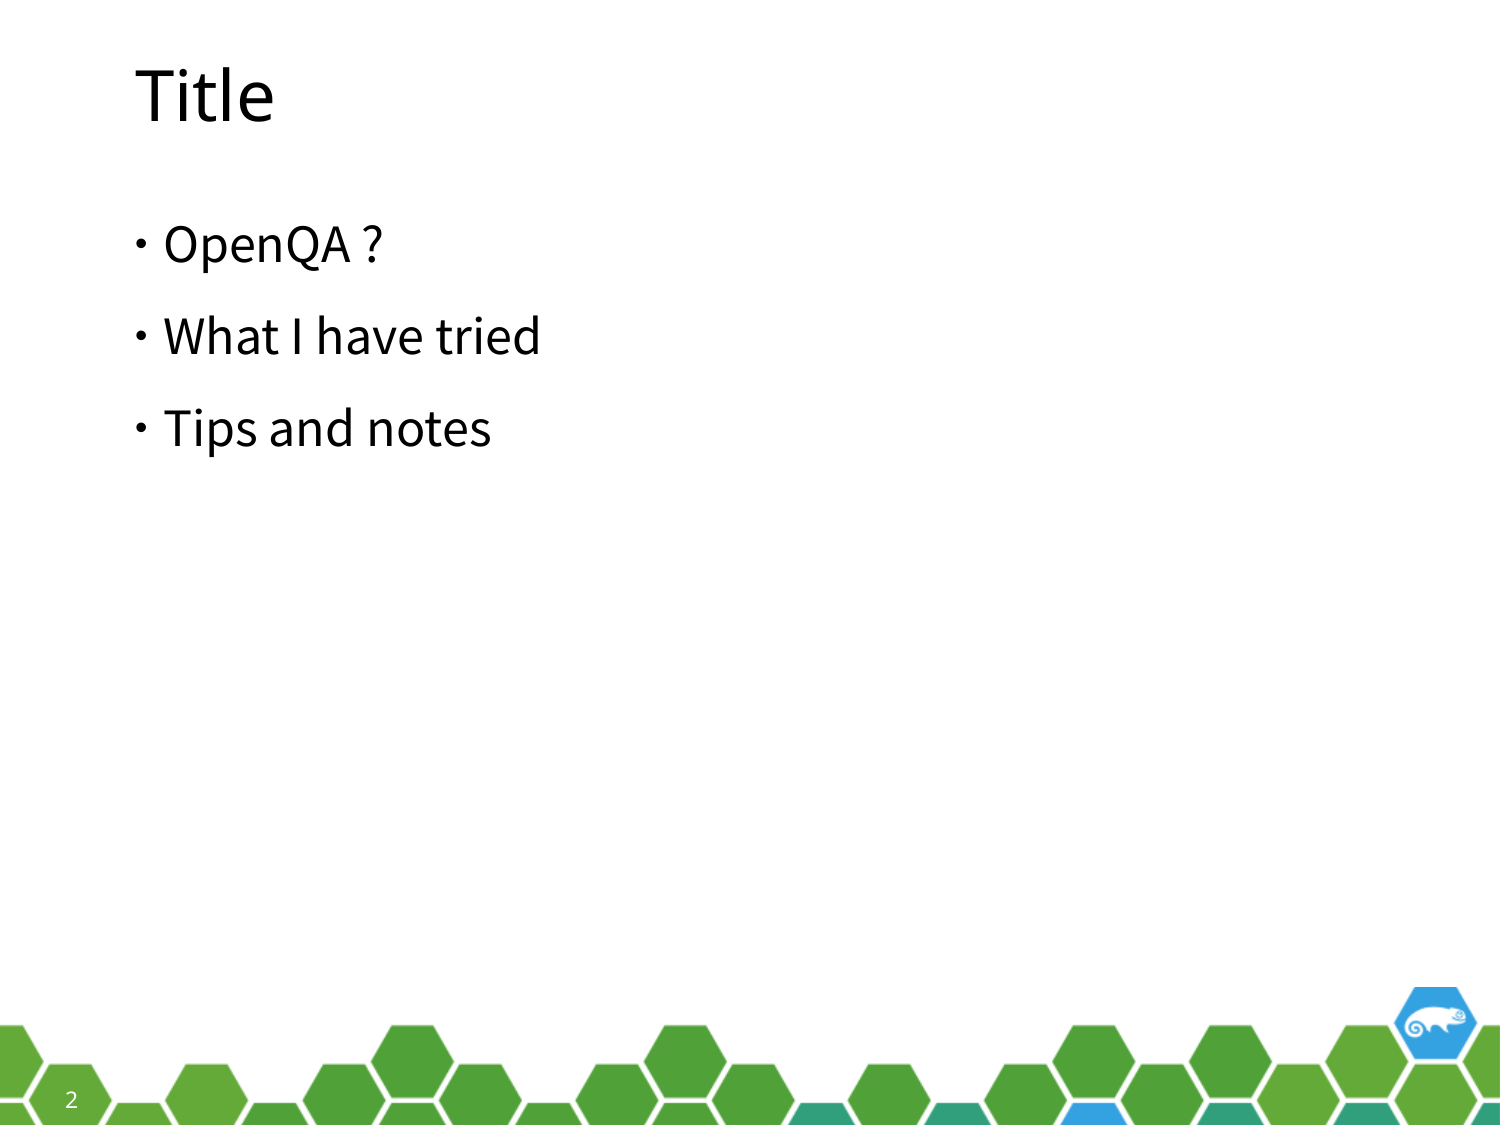

# Title
OpenQA ?
What I have tried
Tips and notes